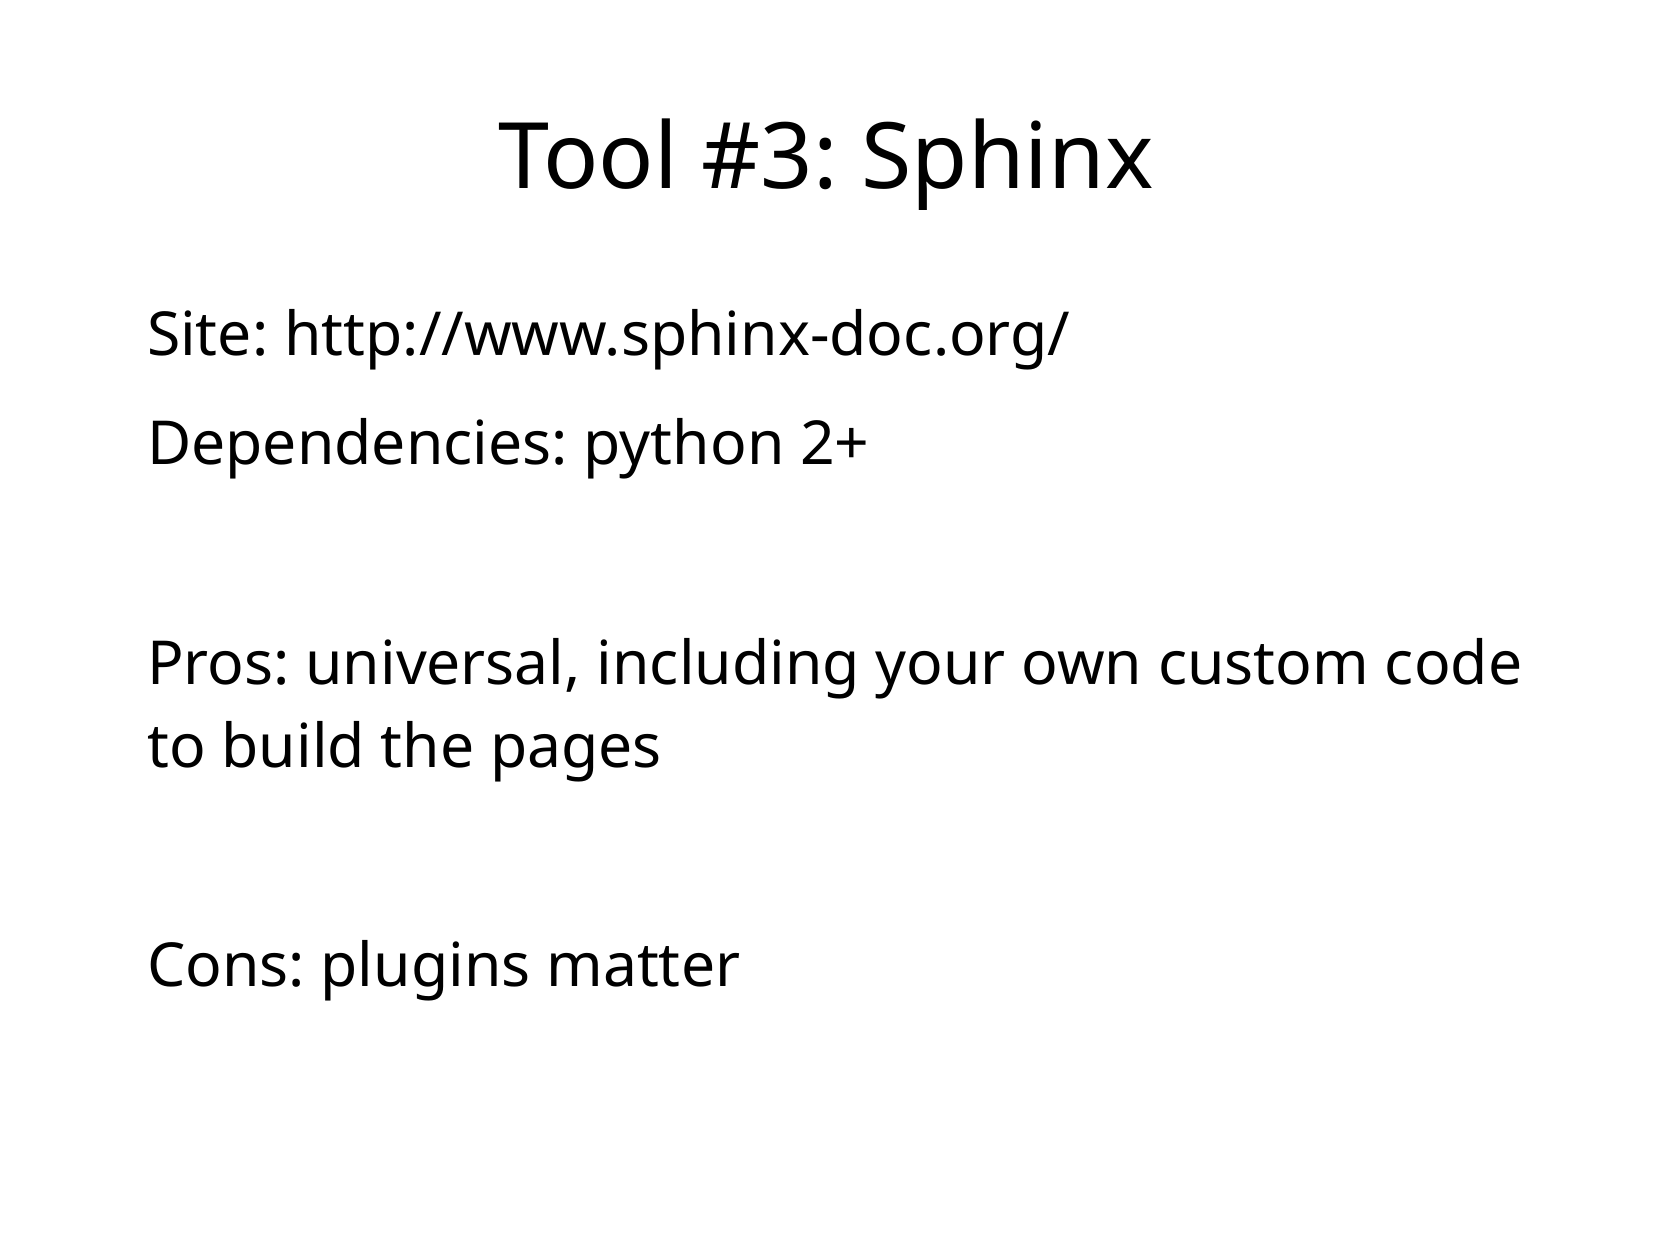

# Tool #3: Sphinx
Site: http://www.sphinx-doc.org/
Dependencies: python 2+
Pros: universal, including your own custom code to build the pages
Cons: plugins matter